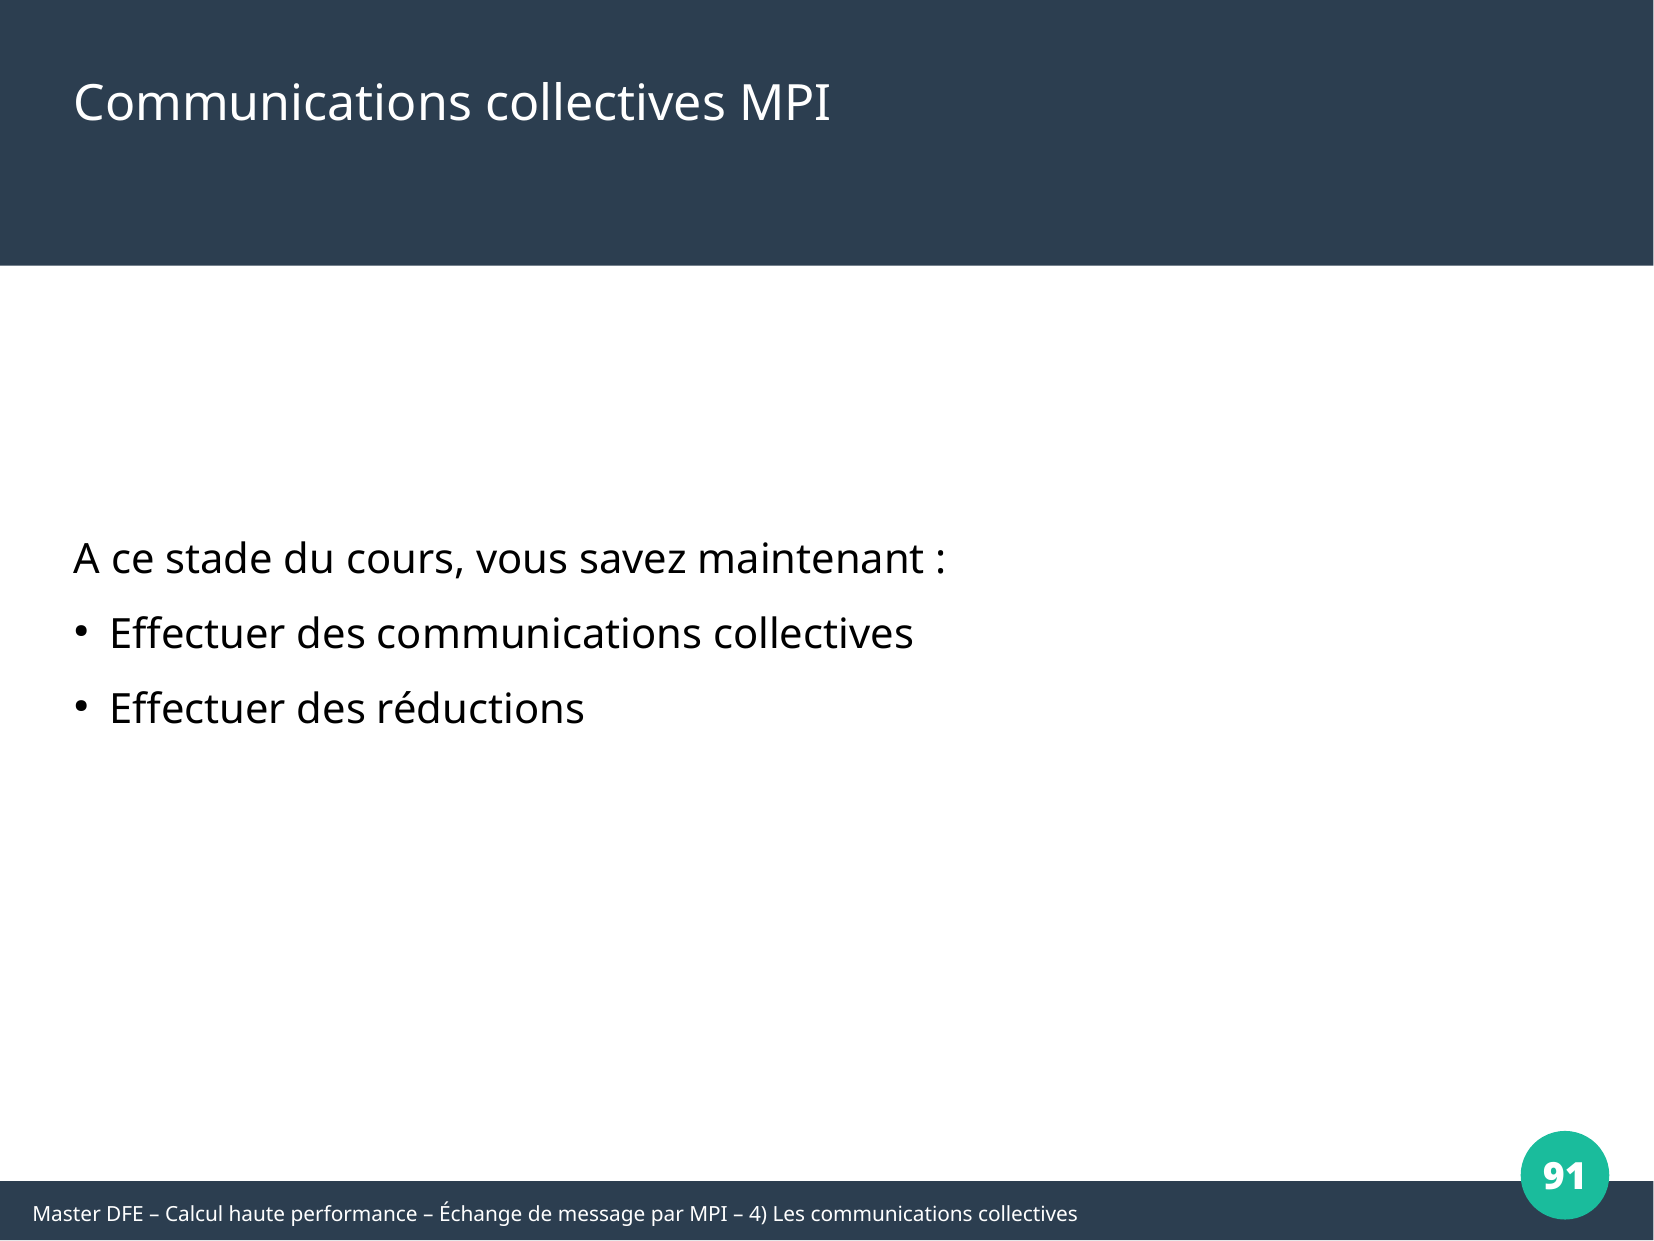

Communications collectives MPI
A ce stade du cours, vous savez maintenant :
Effectuer des communications collectives
Effectuer des réductions
91
Master DFE – Calcul haute performance – Échange de message par MPI – 4) Les communications collectives